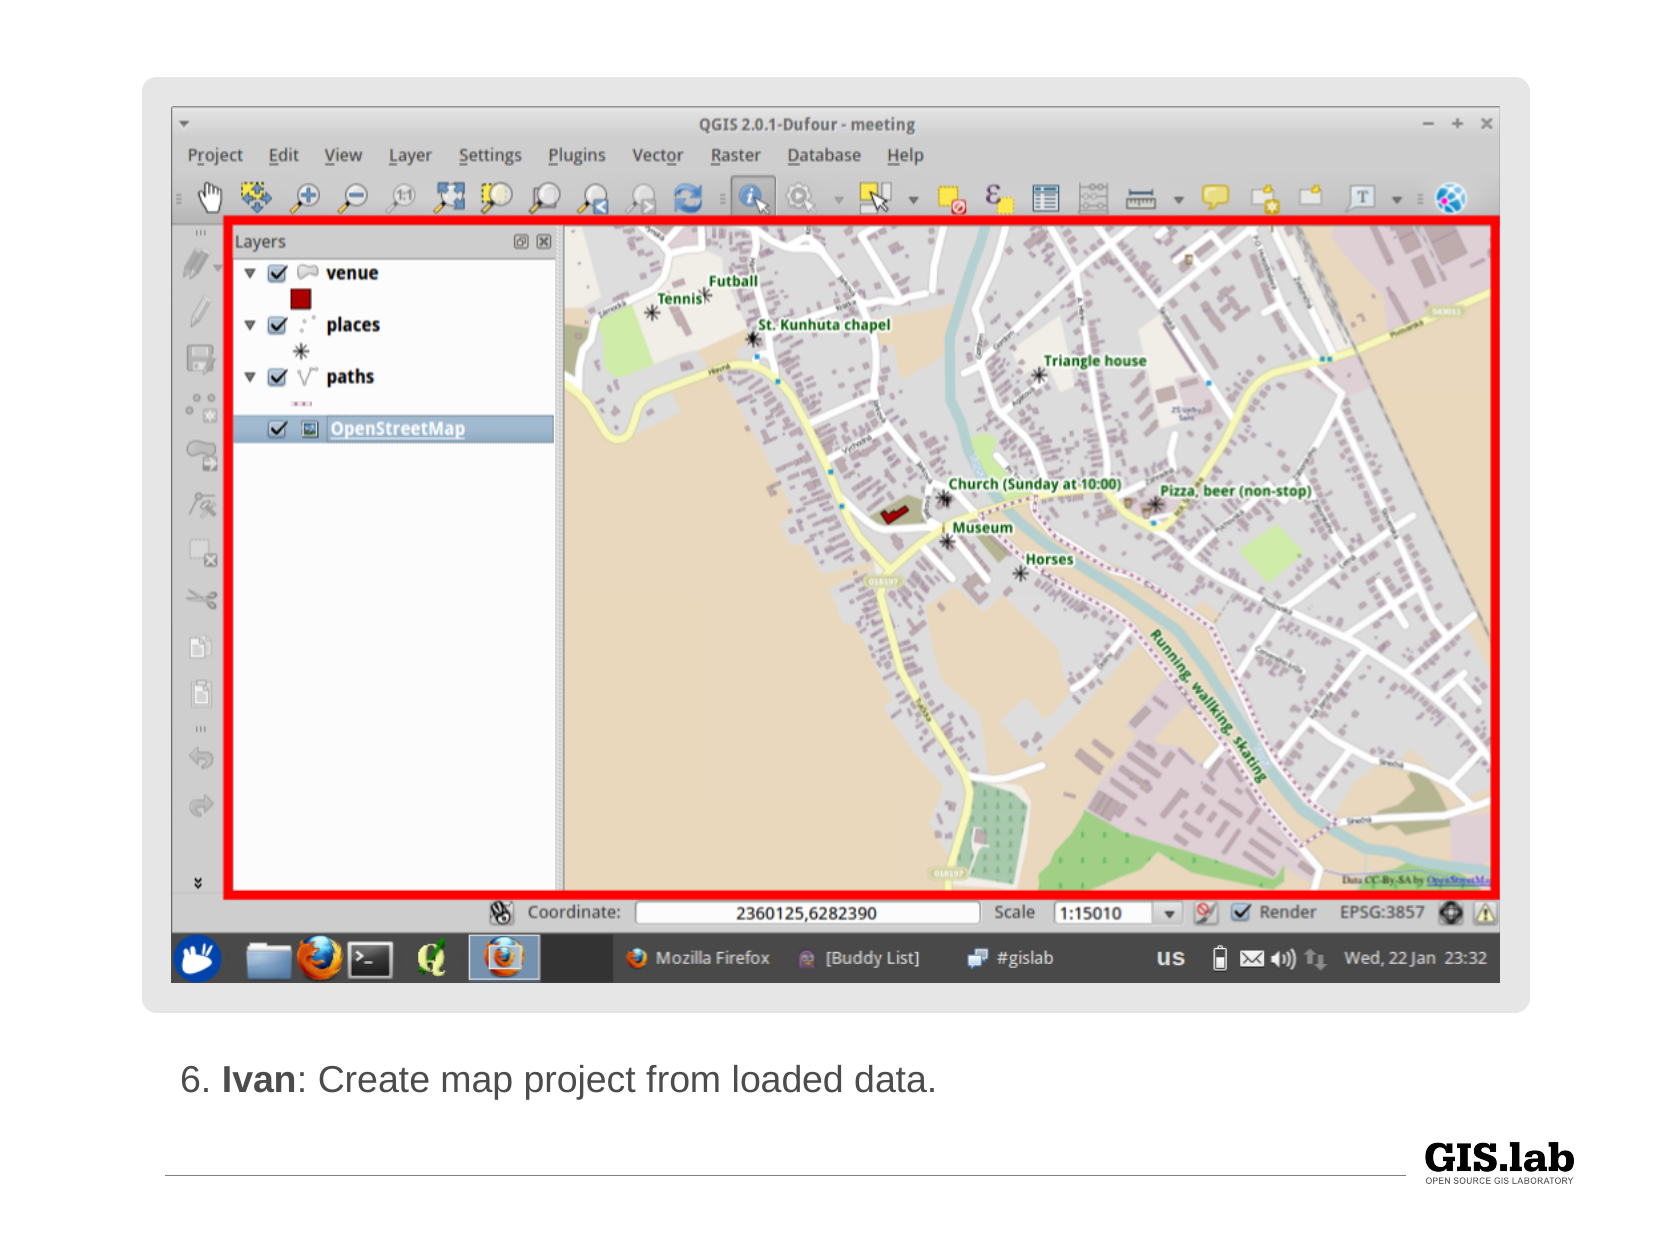

6. Ivan: Create map project from loaded data.